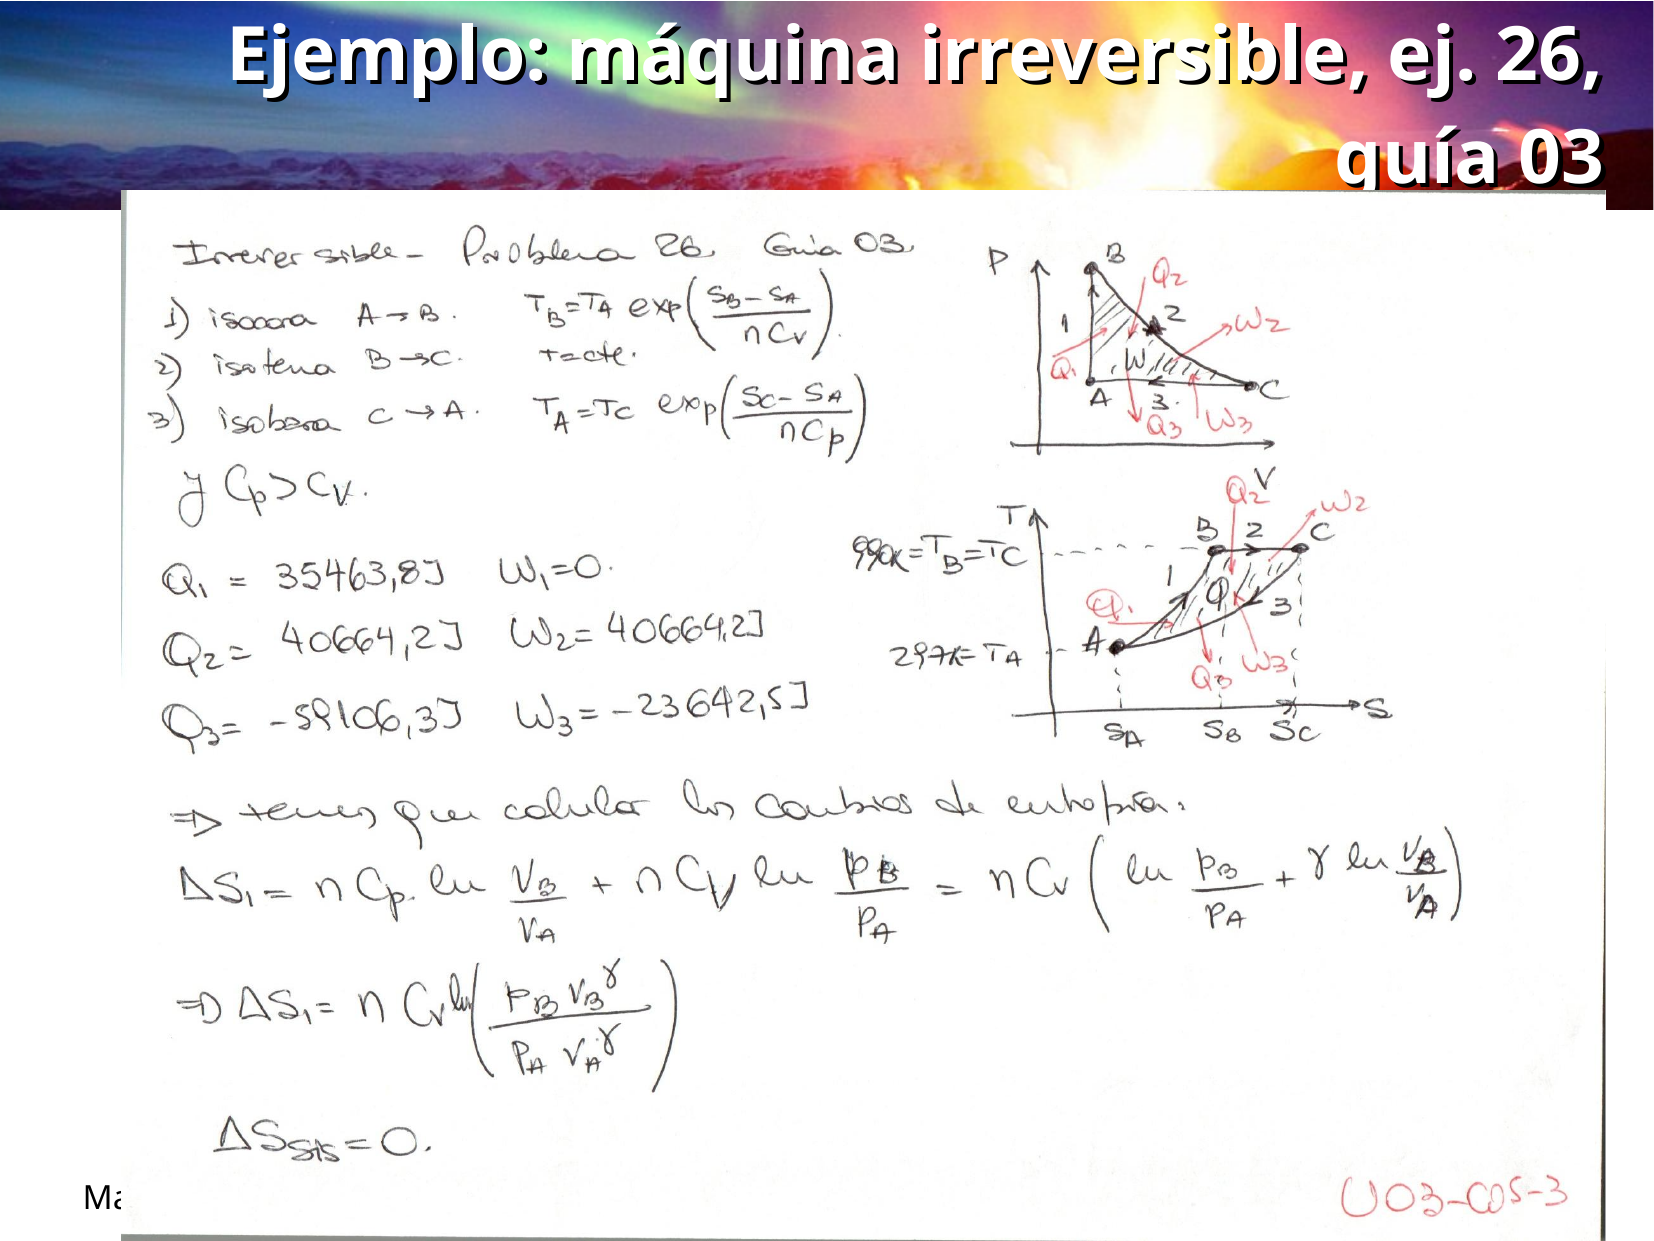

# Ejemplo: máquina irreversible, ej. 26, guía 03
May 07, 2019
H. Asorey - F3B 2019
14